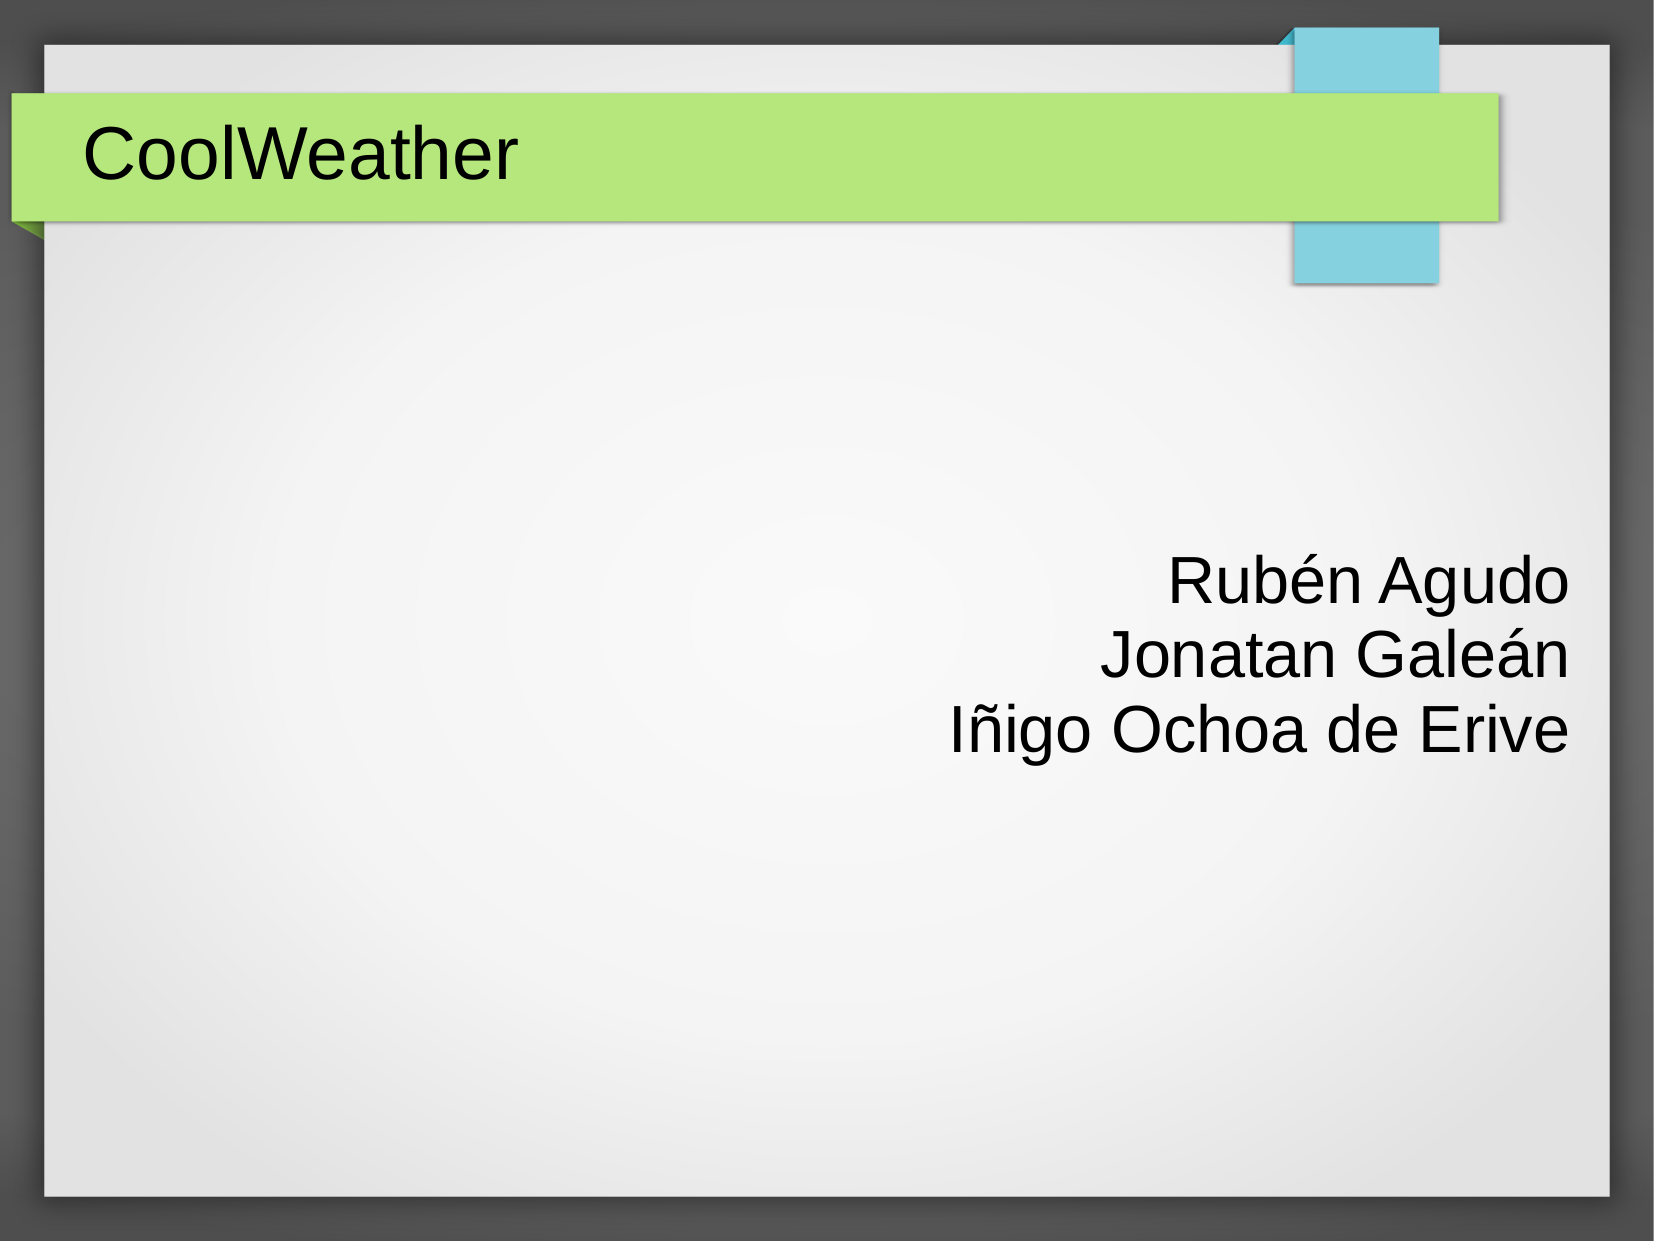

# CoolWeather
Rubén Agudo
Jonatan Galeán
Iñigo Ochoa de Erive